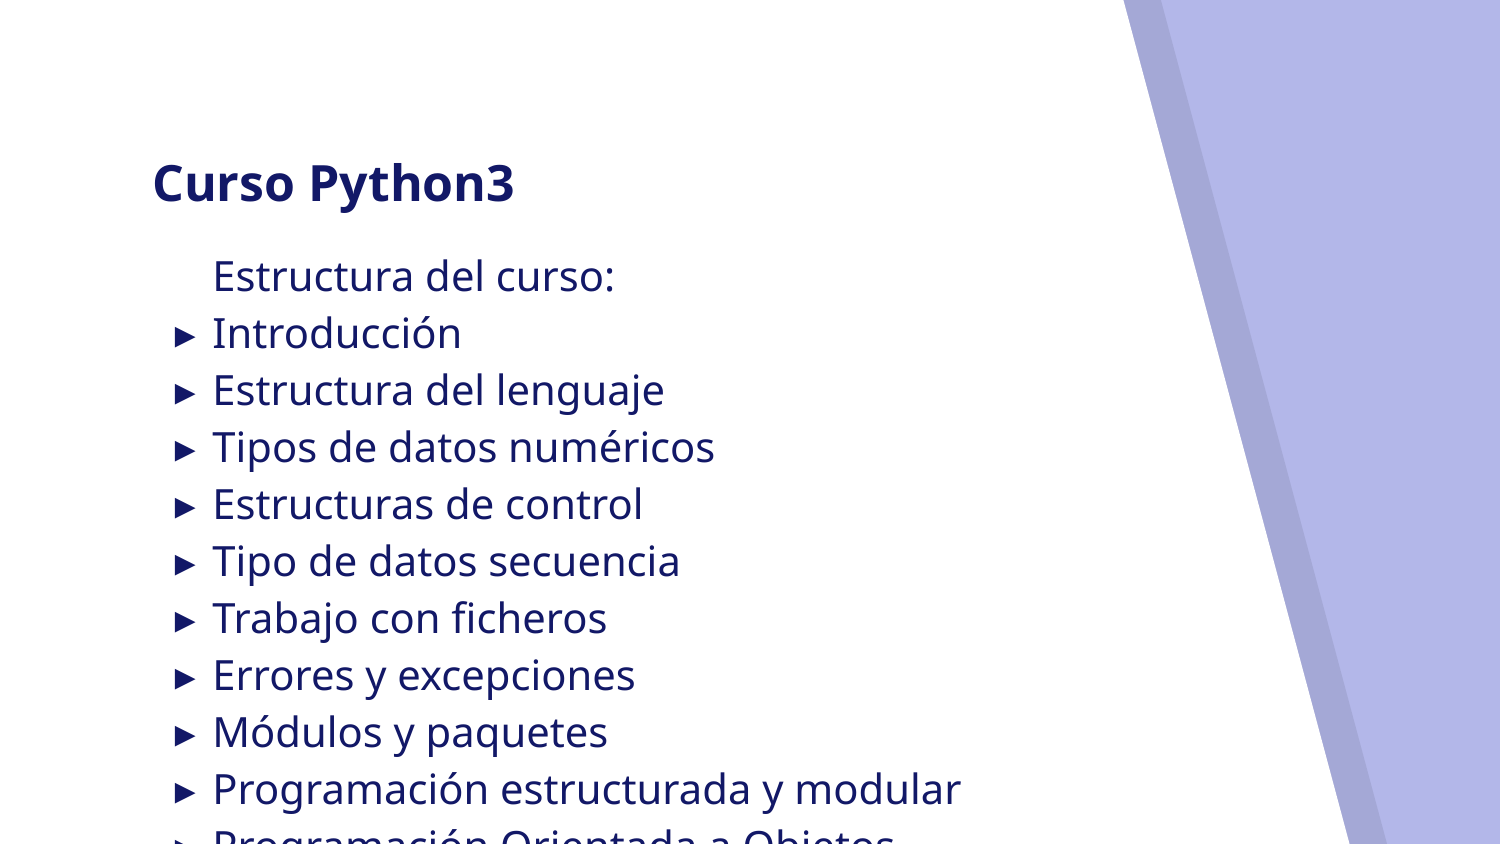

# Curso Python3
Estructura del curso:
Introducción
Estructura del lenguaje
Tipos de datos numéricos
Estructuras de control
Tipo de datos secuencia
Trabajo con ficheros
Errores y excepciones
Módulos y paquetes
Programación estructurada y modular
Programación Orientada a Objetos